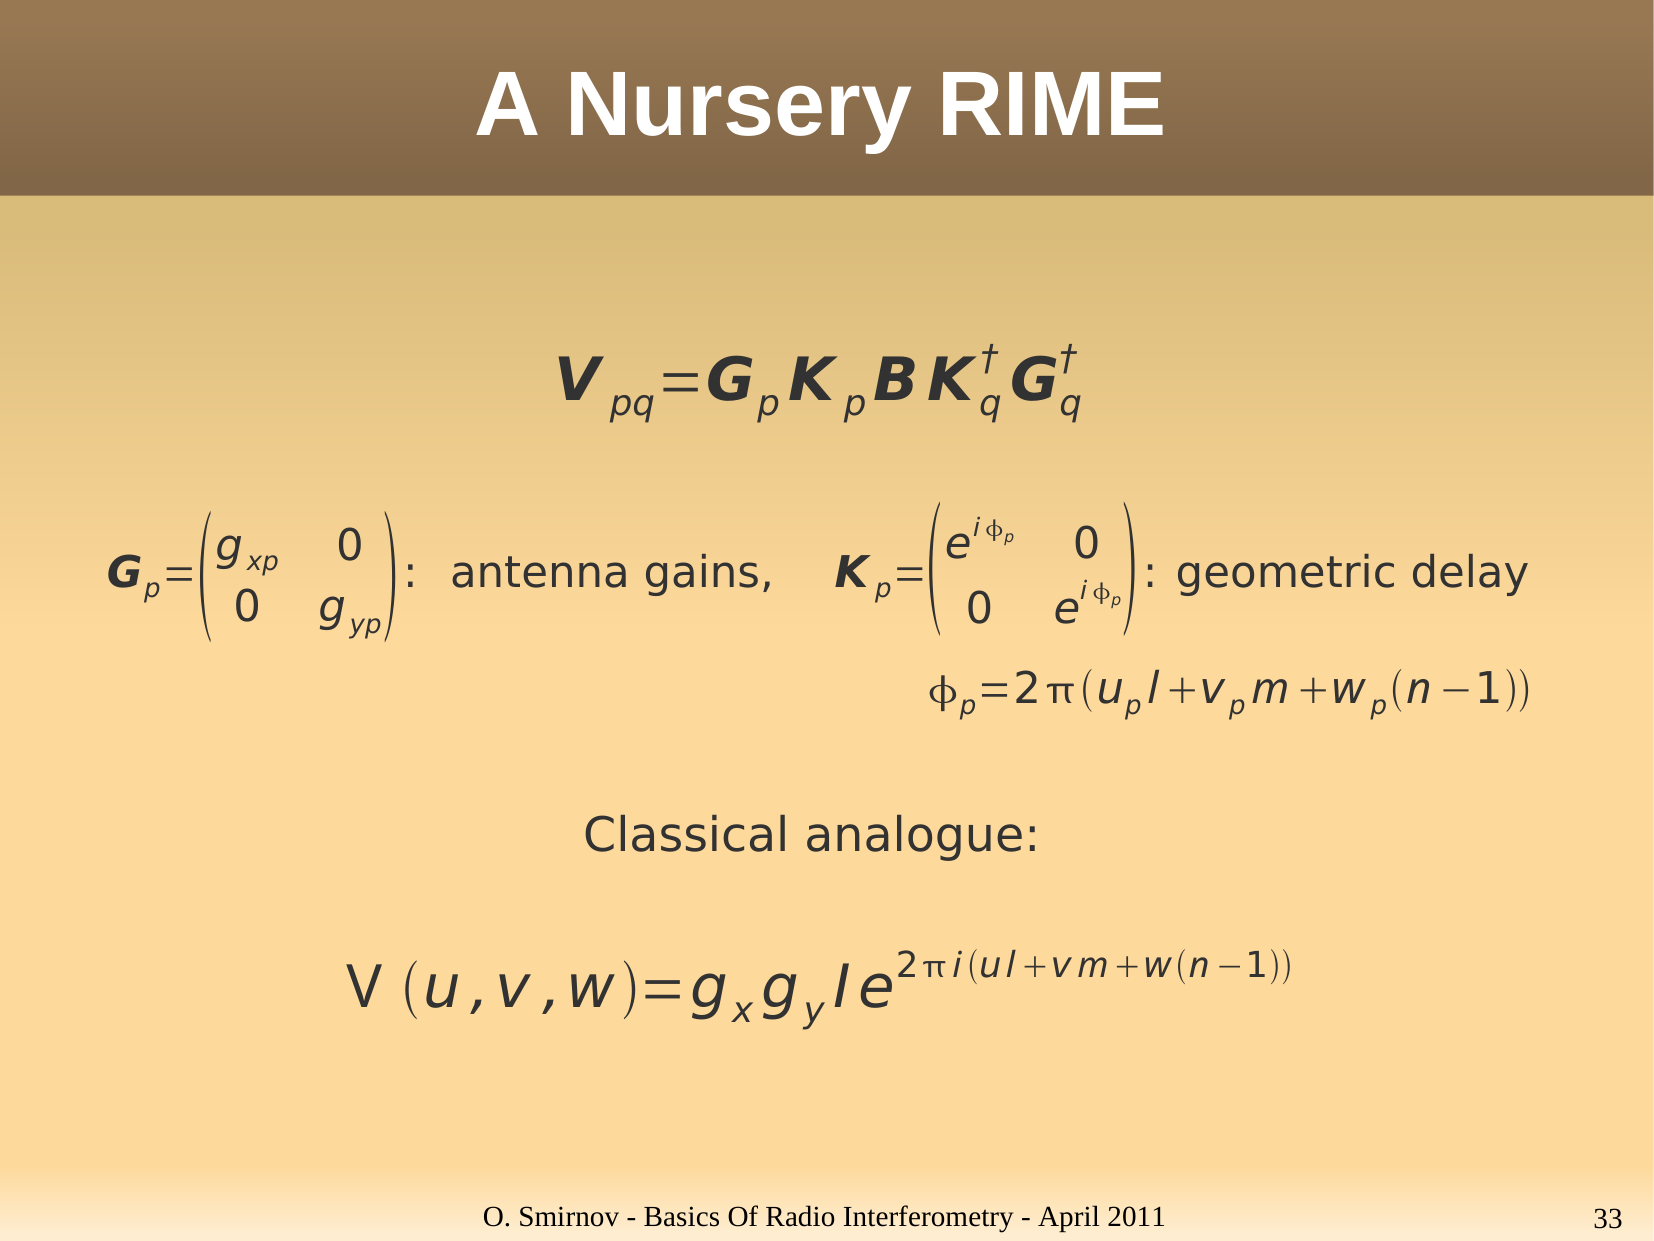

# A Nursery RIME
O. Smirnov - Basics Of Radio Interferometry - April 2011
33